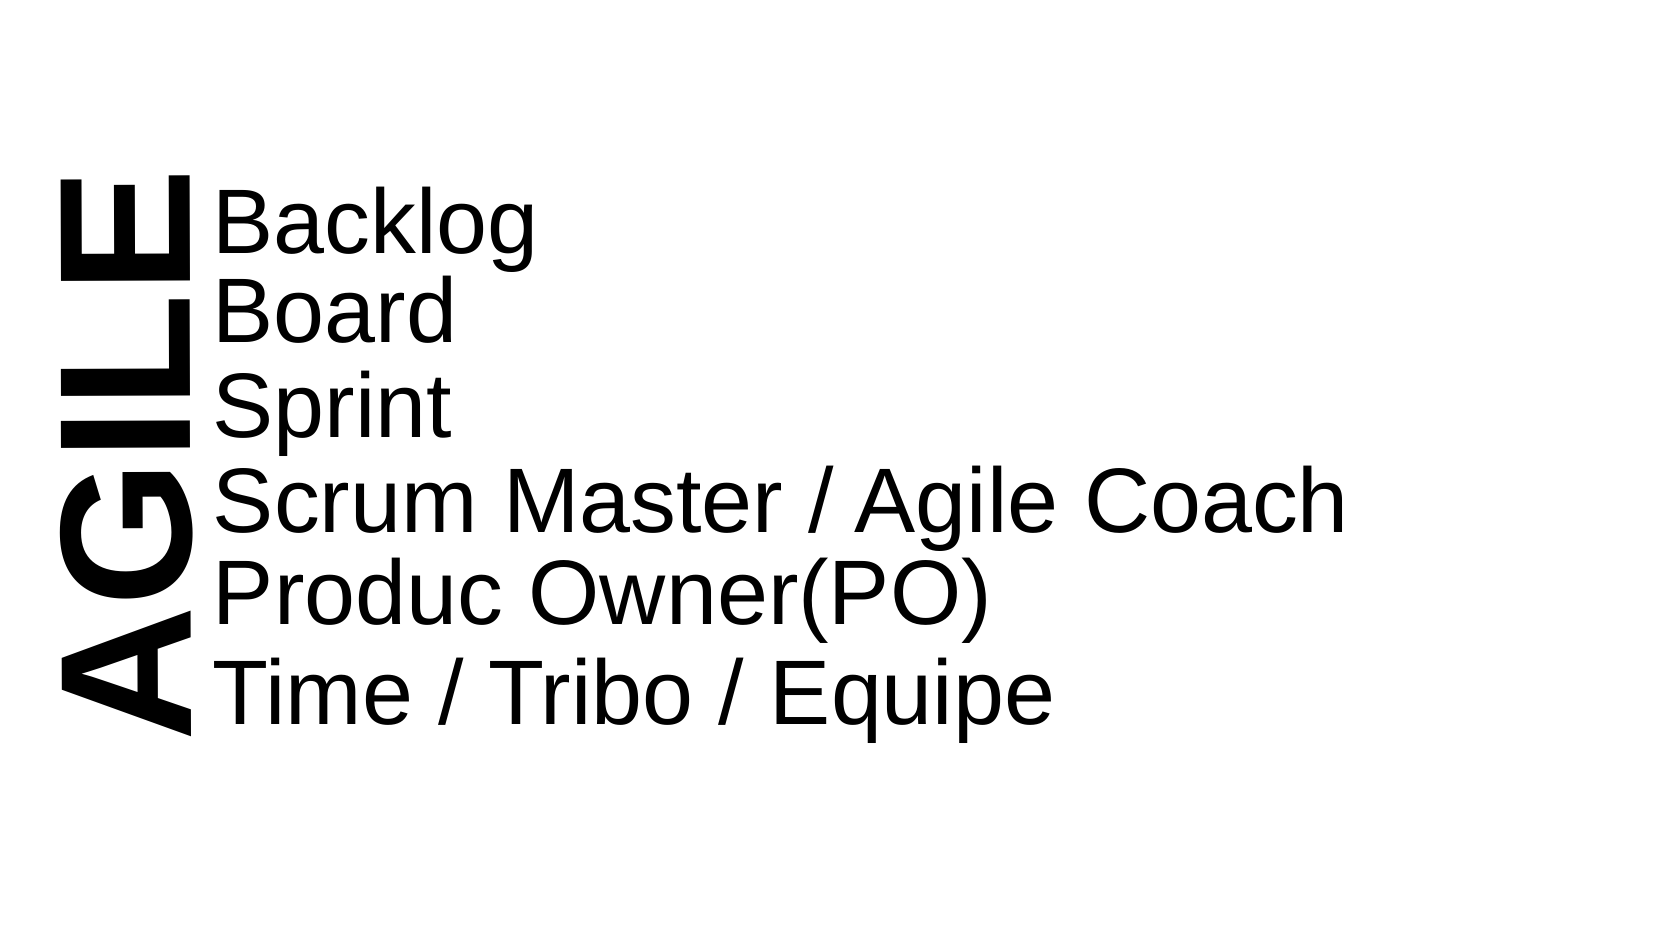

# Backlog
Board
AGILE
Sprint
Scrum Master / Agile Coach
Produc Owner(PO)
Time / Tribo / Equipe